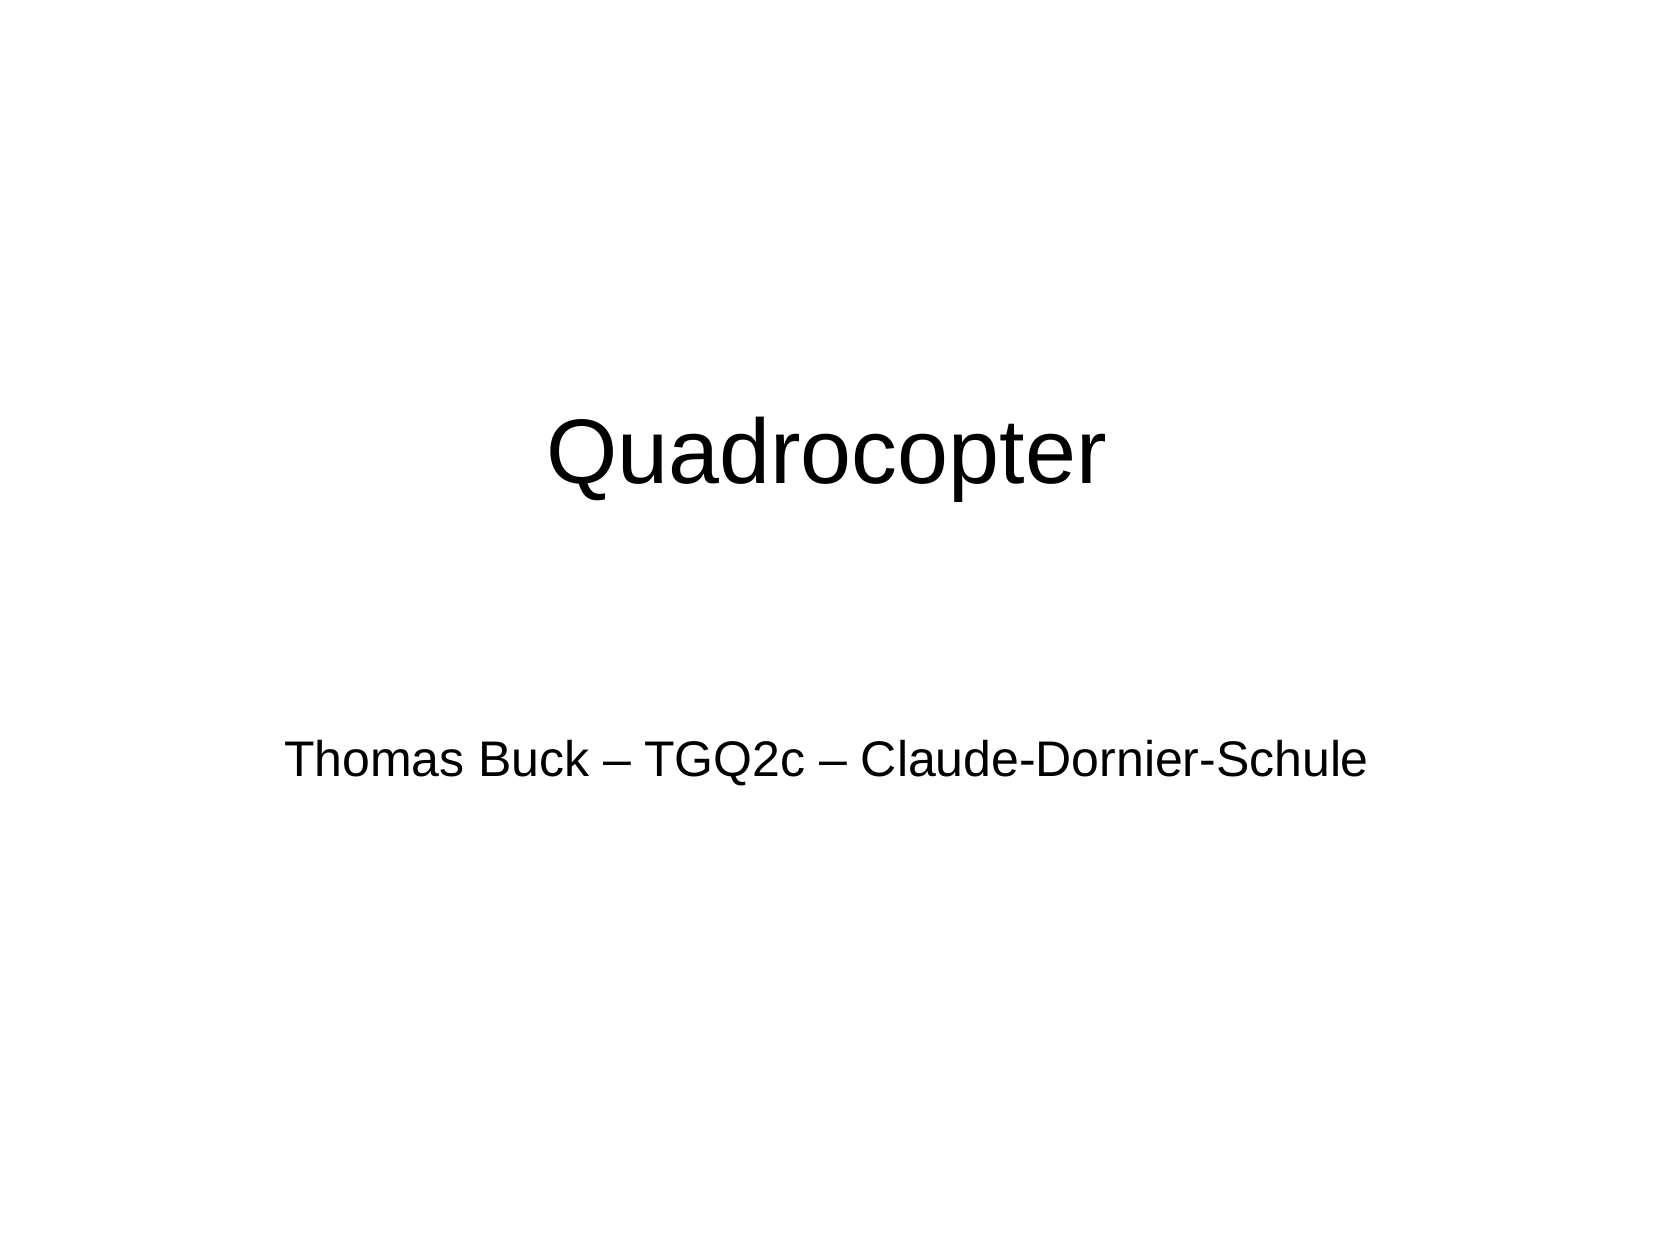

# Quadrocopter
Thomas Buck – TGQ2c – Claude-Dornier-Schule